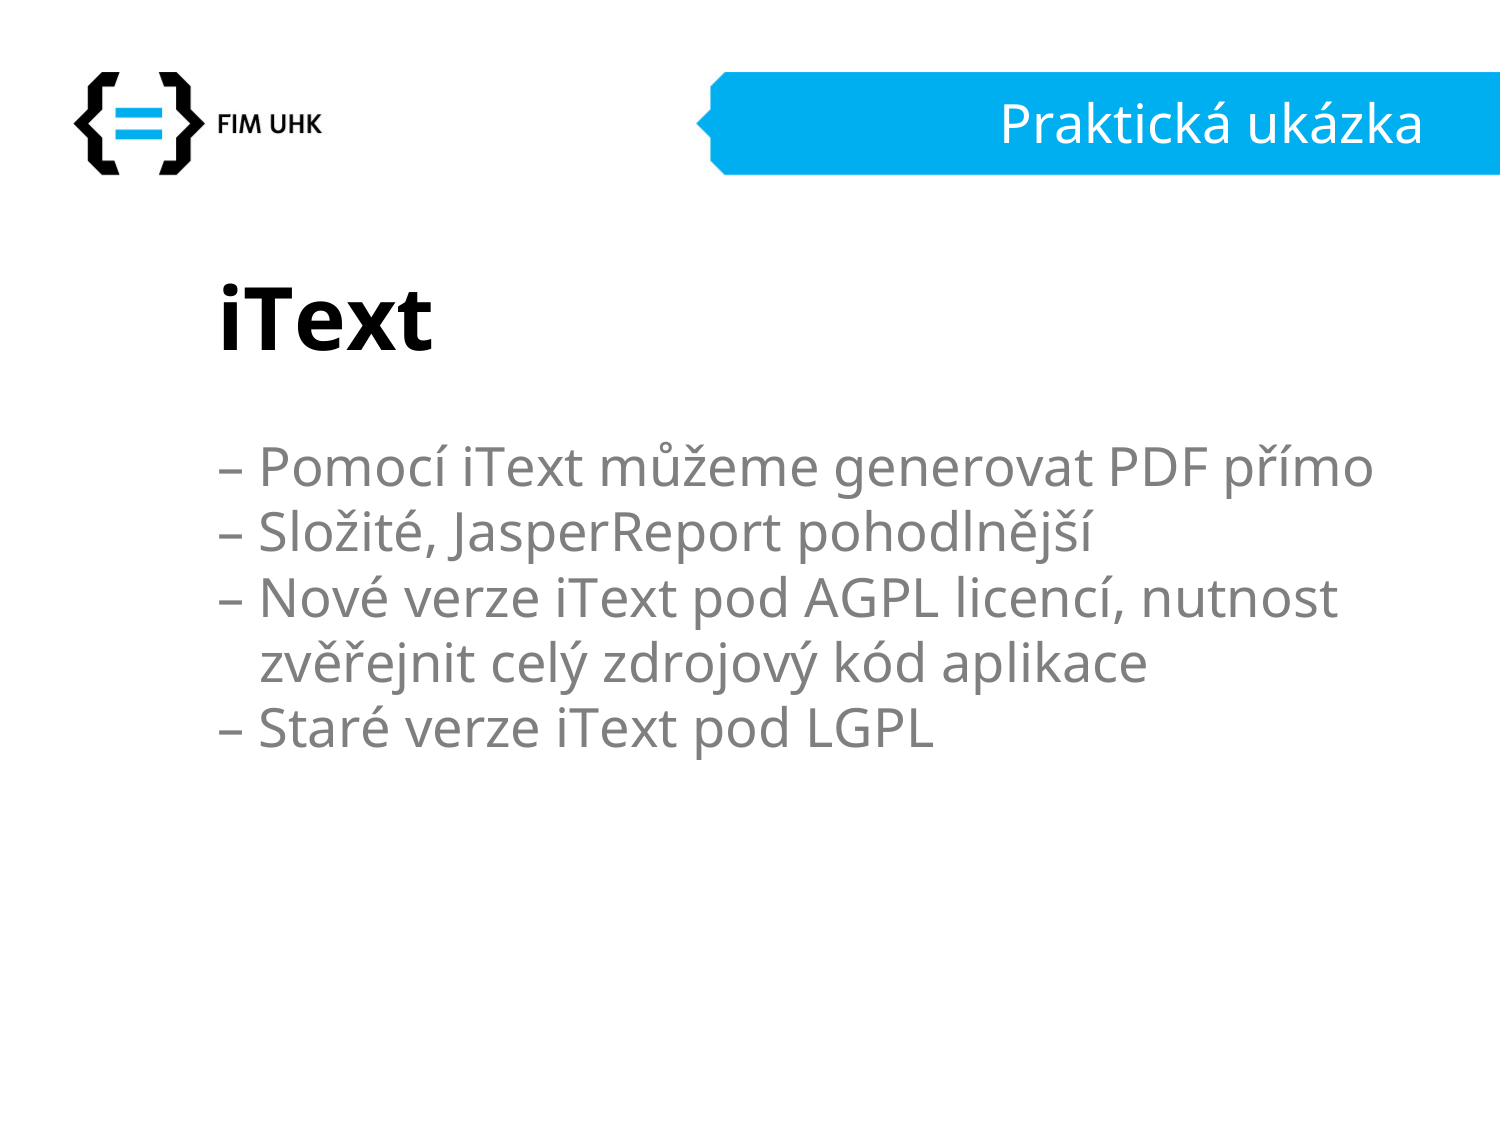

# Praktická ukázka
iText
– Pomocí iText můžeme generovat PDF přímo
– Složité, JasperReport pohodlnější
– Nové verze iText pod AGPL licencí, nutnost
 zvěřejnit celý zdrojový kód aplikace
– Staré verze iText pod LGPL